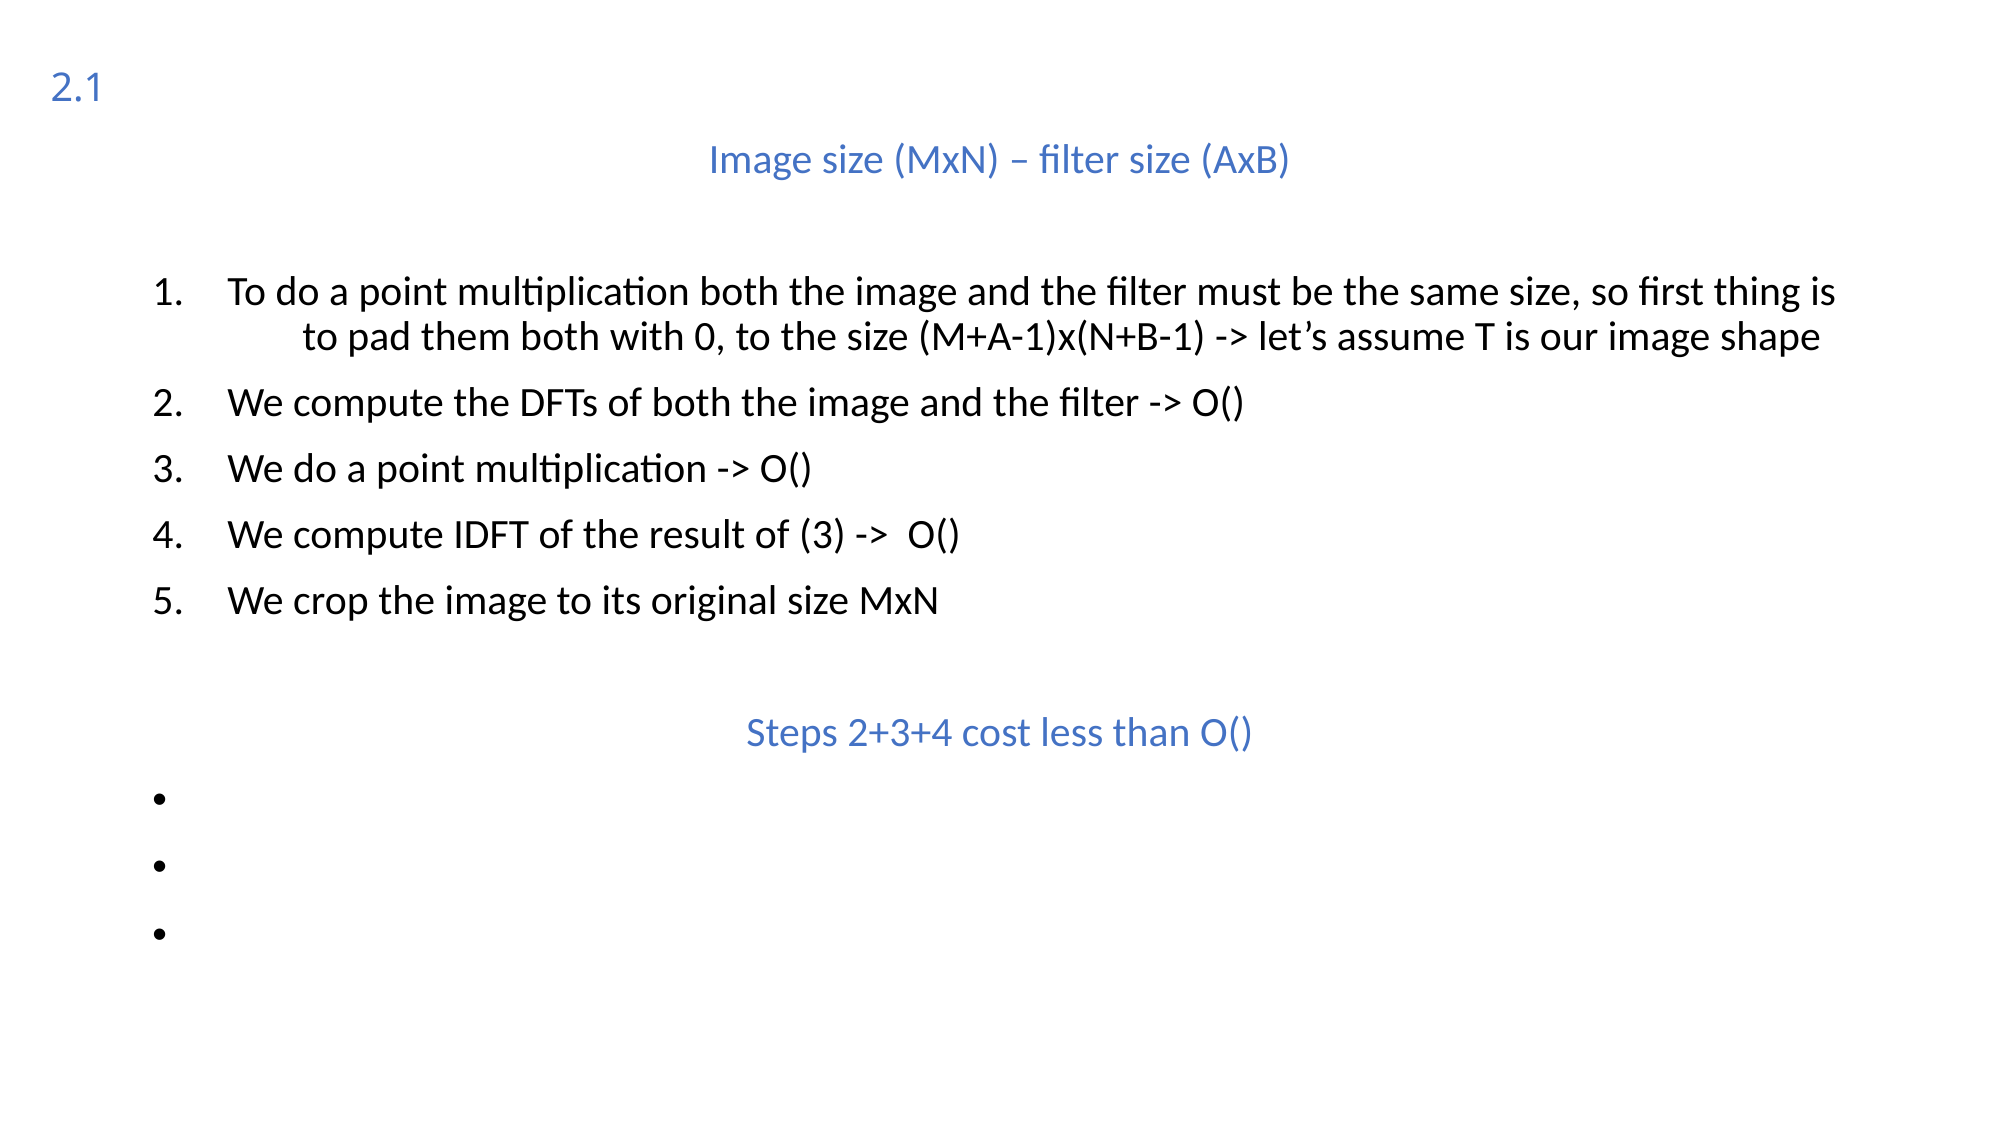

2.1
# Image size (MxN) – filter size (AxB)
To do a point multiplication both the image and the filter must be the same size, so first thing is to pad them both with 0, to the size (M+A-1)x(N+B-1) -> let’s assume T is our image shape
We compute the DFTs of both the image and the filter -> O()
We do a point multiplication -> O()
We compute IDFT of the result of (3) -> O()
We crop the image to its original size MxN
Steps 2+3+4 cost less than O()